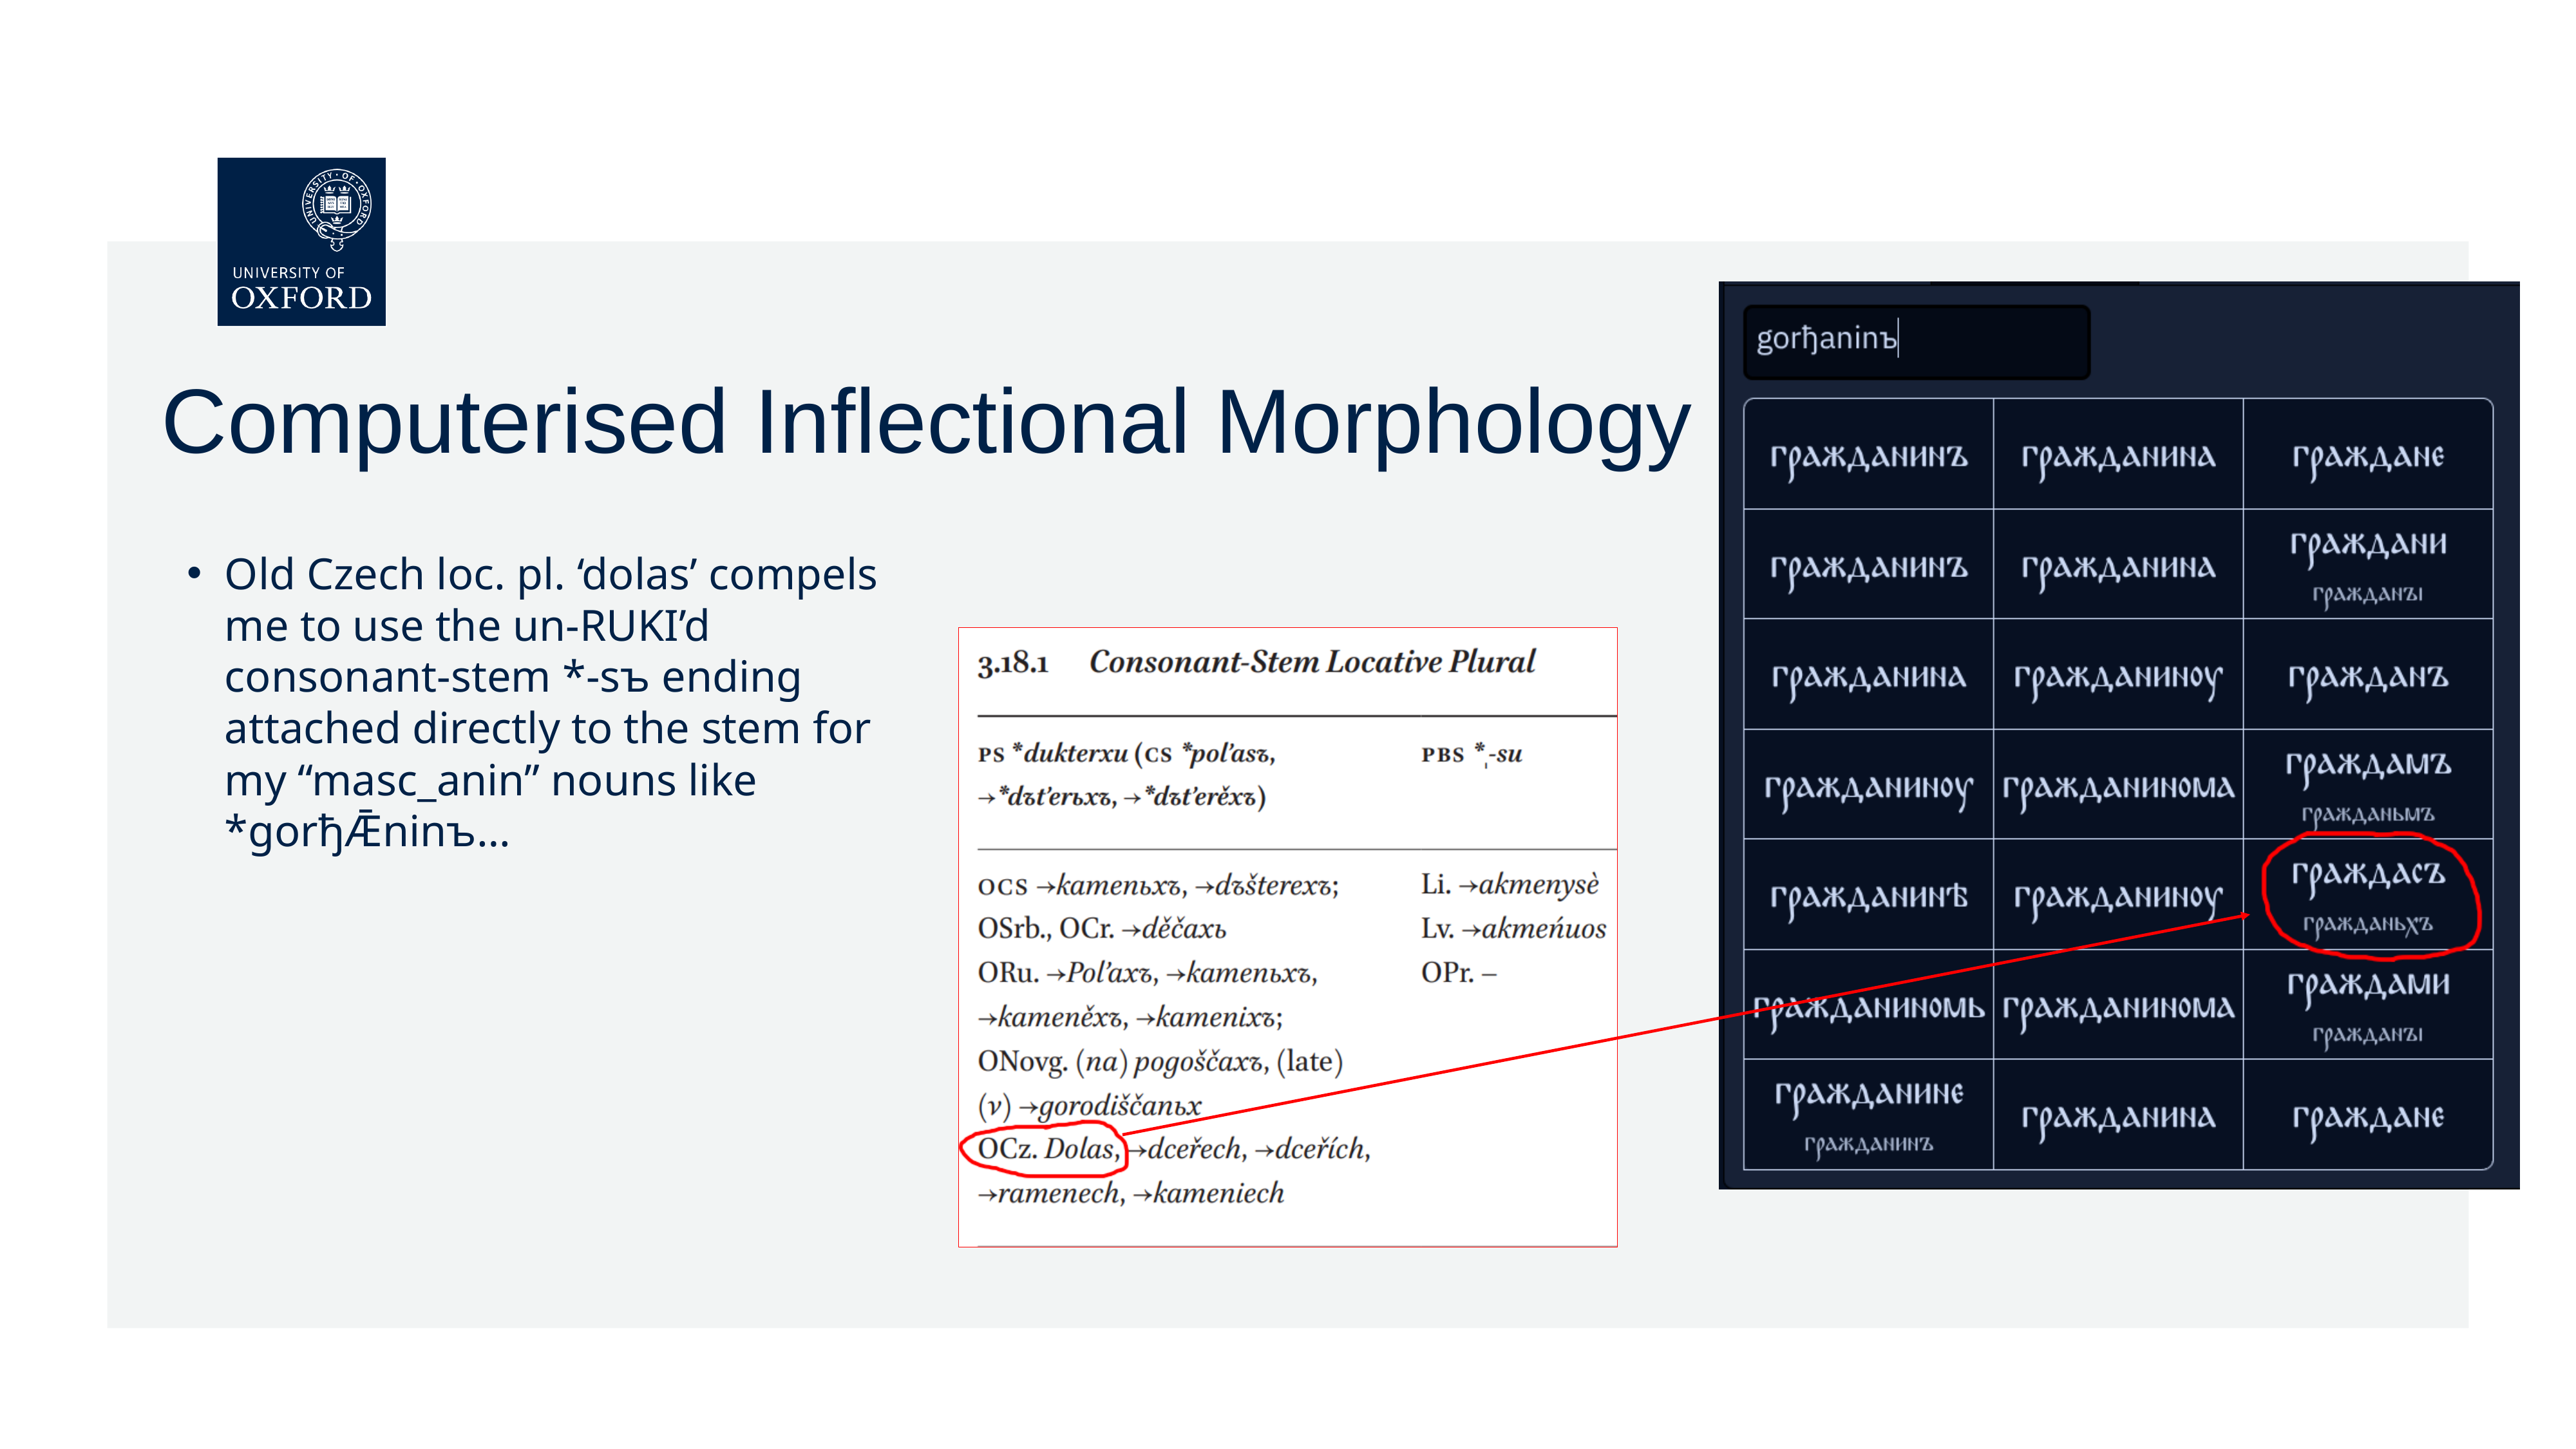

Computerised Inflectional Morphology
# Old Czech loc. pl. ‘dolas’ compels me to use the un-RUKI’d consonant-stem *-sъ ending attached directly to the stem for my “masc_anin” nouns like *gorђǢninъ…